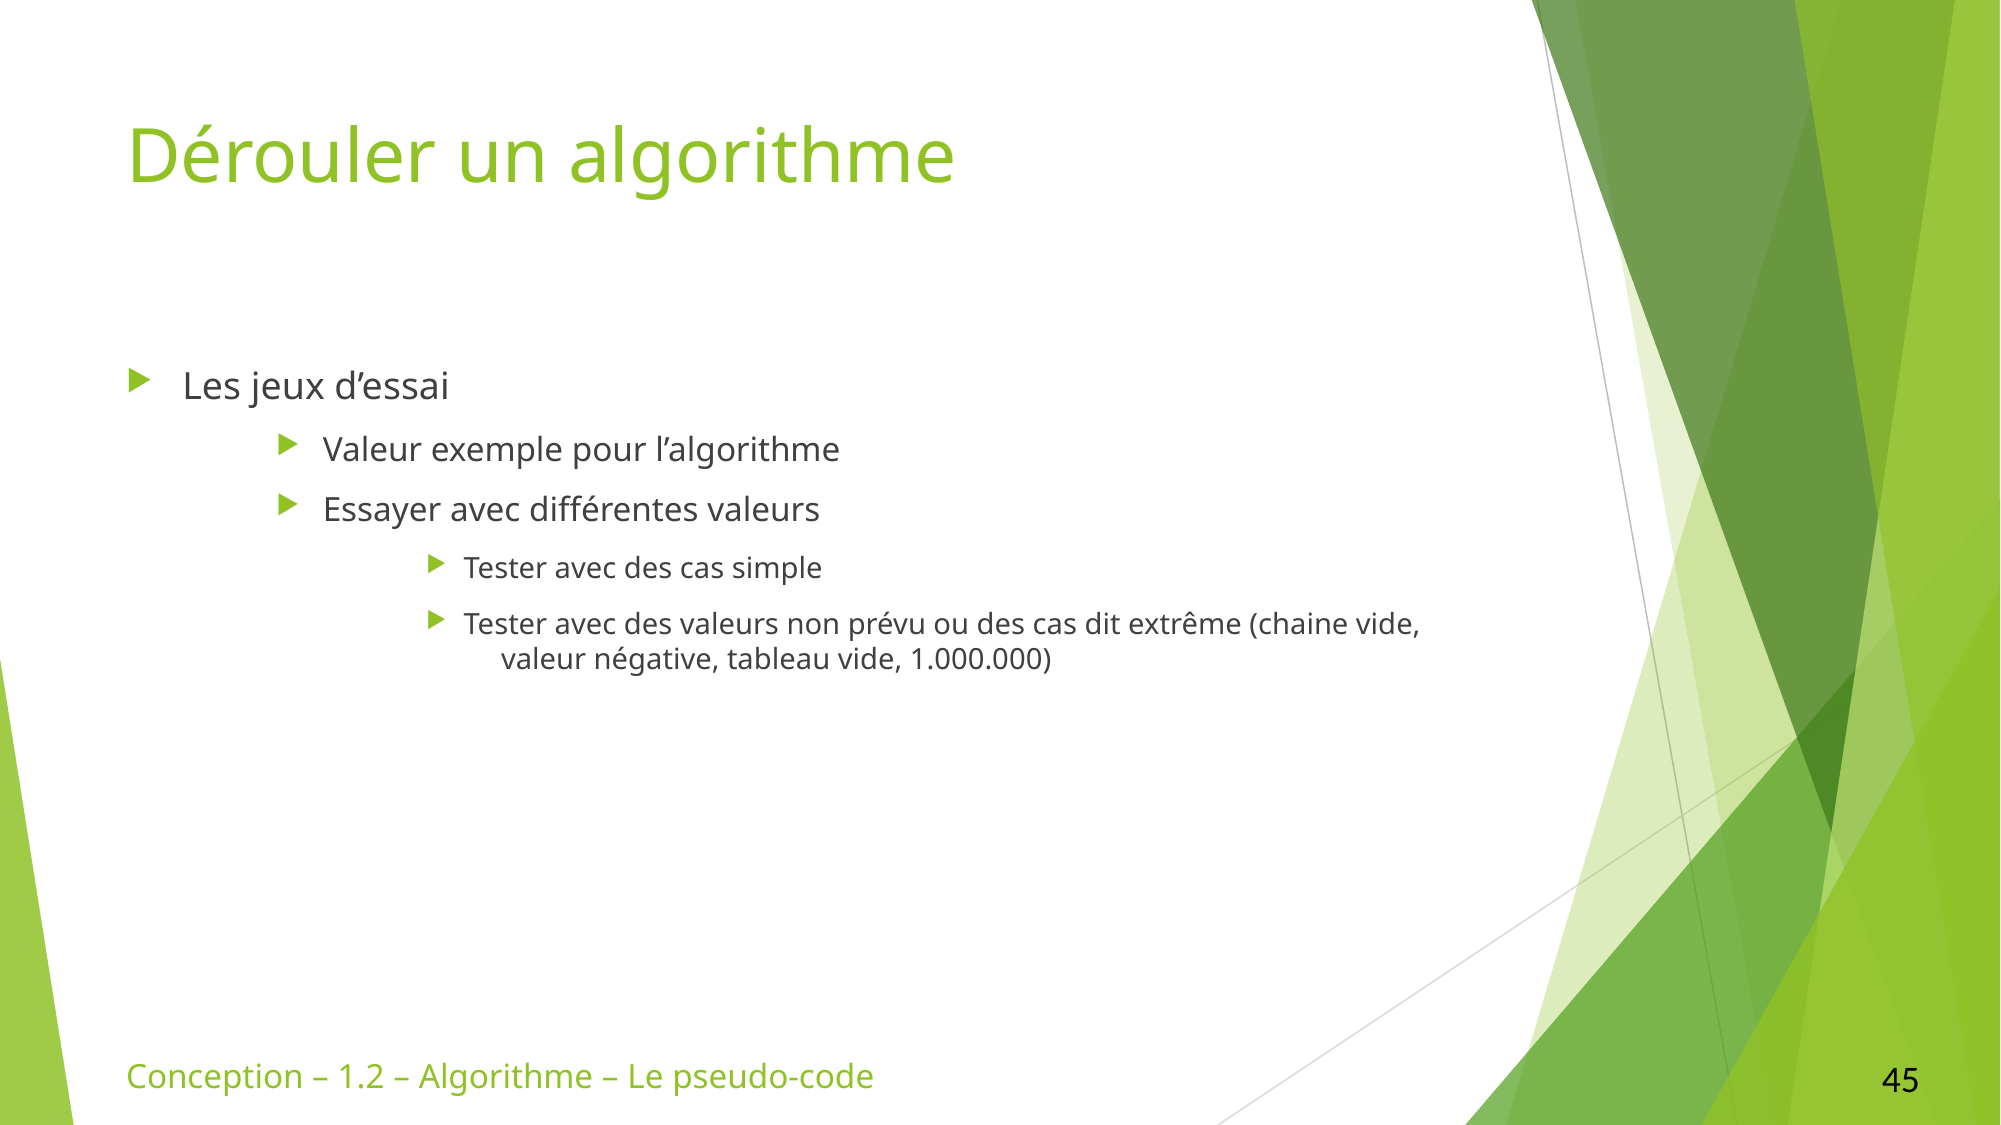

# Dérouler un algorithme
Les jeux d’essai
Valeur exemple pour l’algorithme
Essayer avec différentes valeurs
Tester avec des cas simple
Tester avec des valeurs non prévu ou des cas dit extrême (chaine vide, valeur négative, tableau vide, 1.000.000)
Conception – 1.2 – Algorithme – Le pseudo-code